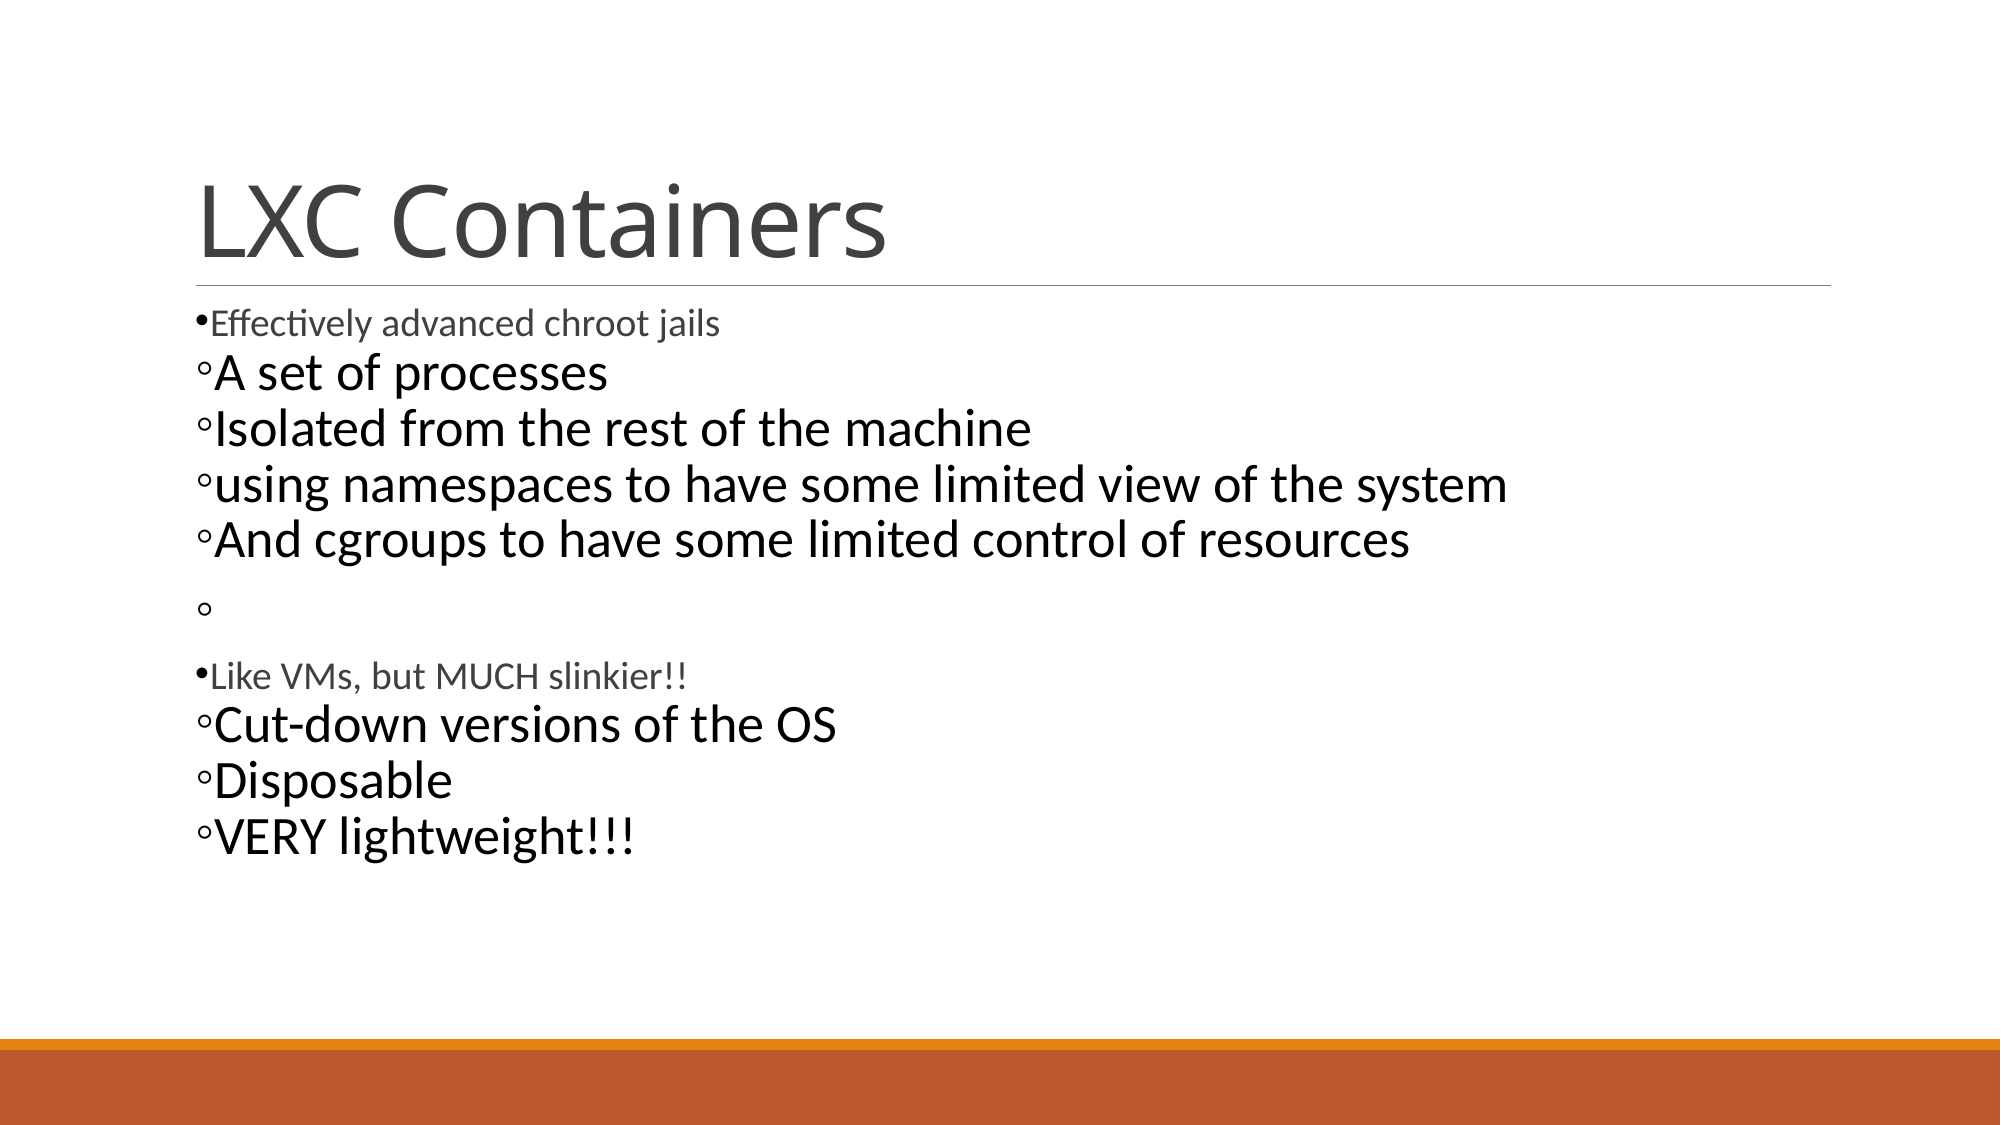

# LXC Containers
Effectively advanced chroot jails
A set of processes
Isolated from the rest of the machine
using namespaces to have some limited view of the system
And cgroups to have some limited control of resources
Like VMs, but MUCH slinkier!!
Cut-down versions of the OS
Disposable
VERY lightweight!!!